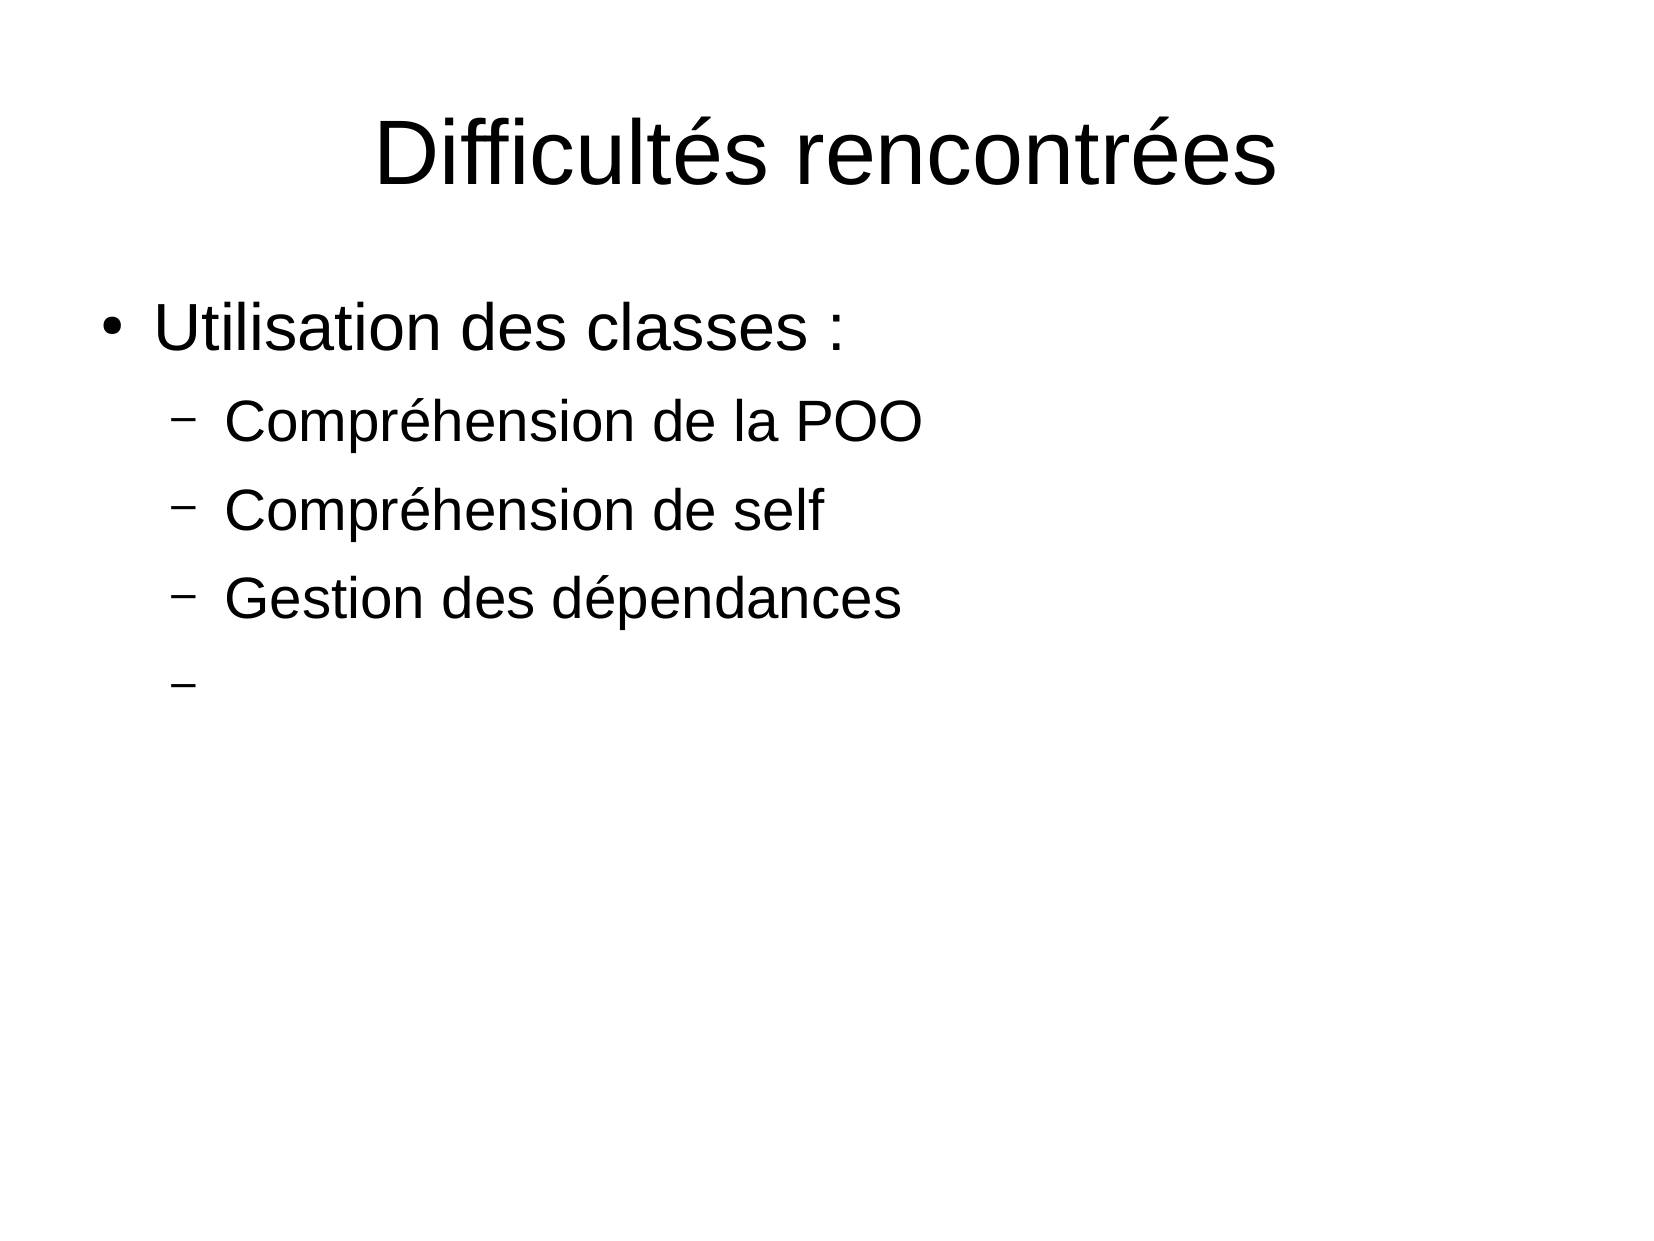

# Difficultés rencontrées
Utilisation des classes :
Compréhension de la POO
Compréhension de self
Gestion des dépendances